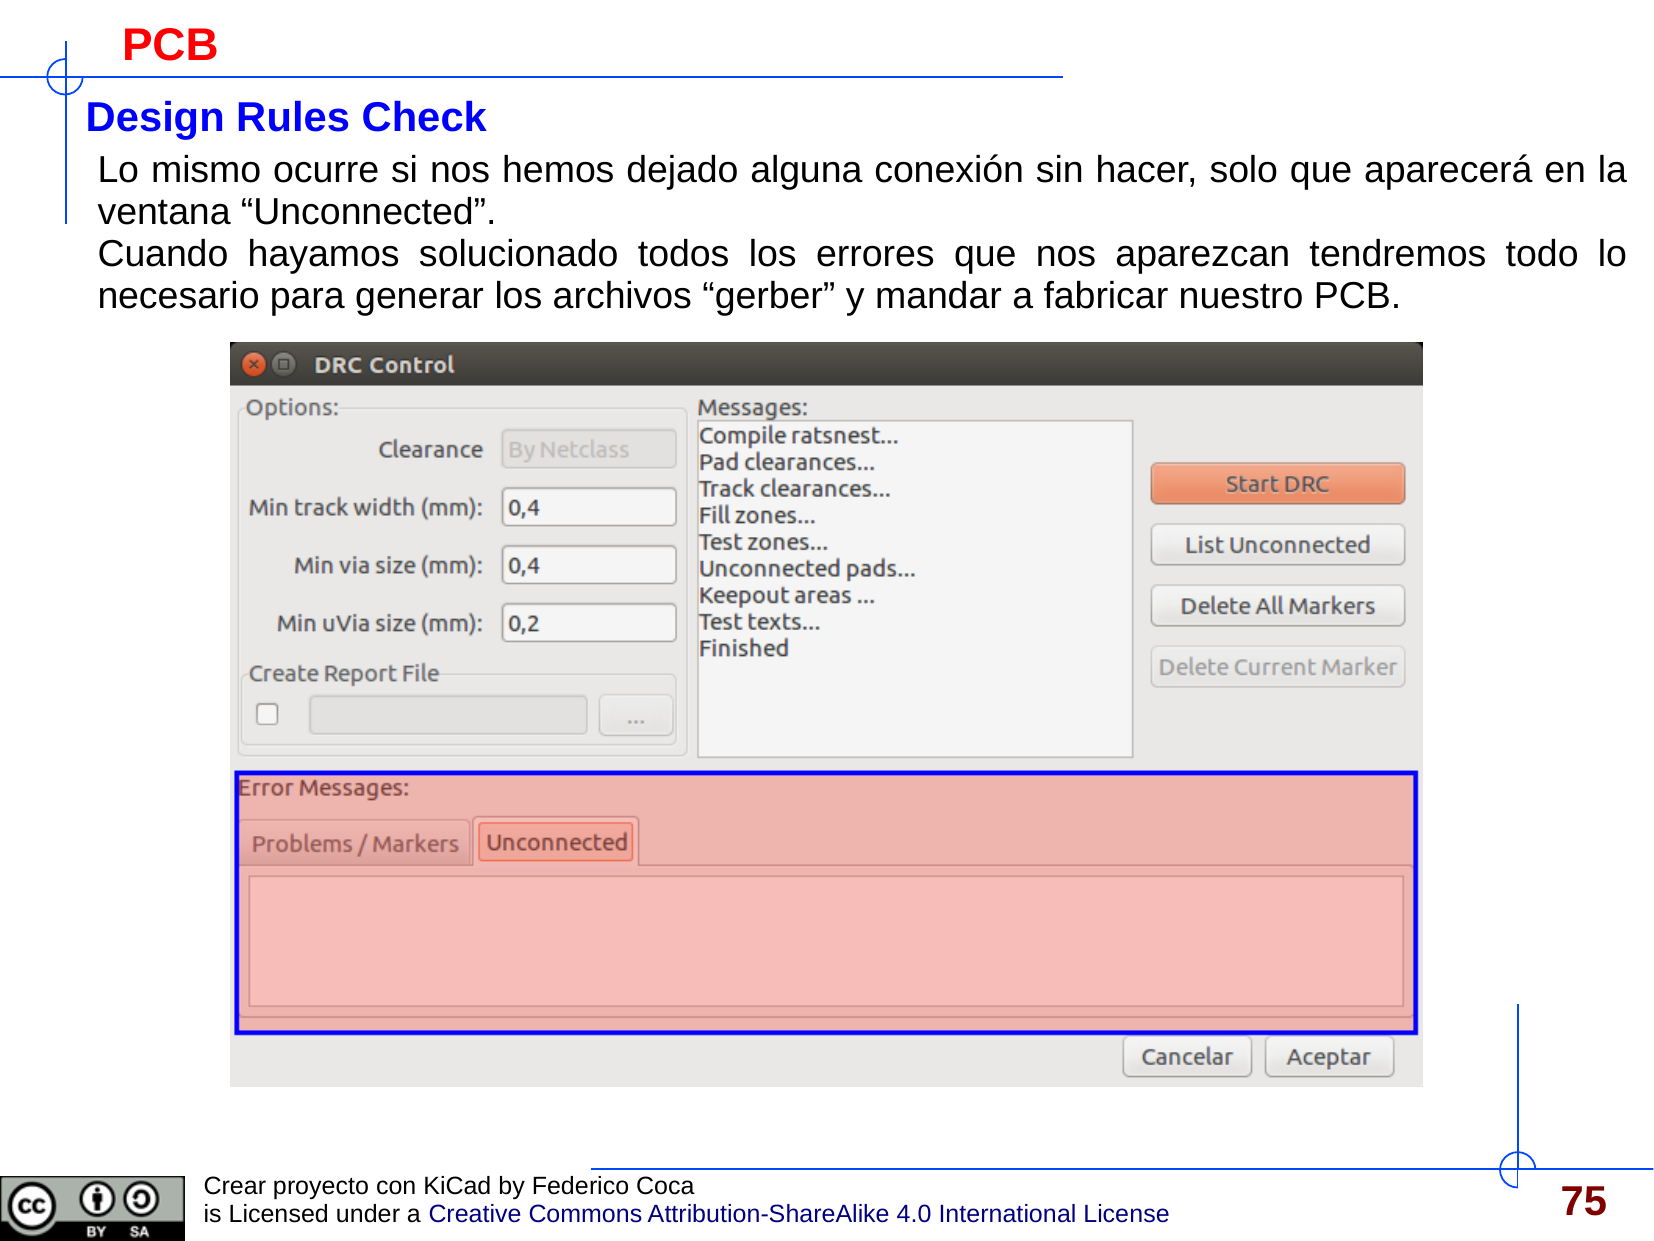

PCB
Design Rules Check
Lo mismo ocurre si nos hemos dejado alguna conexión sin hacer, solo que aparecerá en la ventana “Unconnected”.
Cuando hayamos solucionado todos los errores que nos aparezcan tendremos todo lo necesario para generar los archivos “gerber” y mandar a fabricar nuestro PCB.
Crear proyecto con KiCad by Federico Coca
is Licensed under a Creative Commons Attribution-ShareAlike 4.0 International License